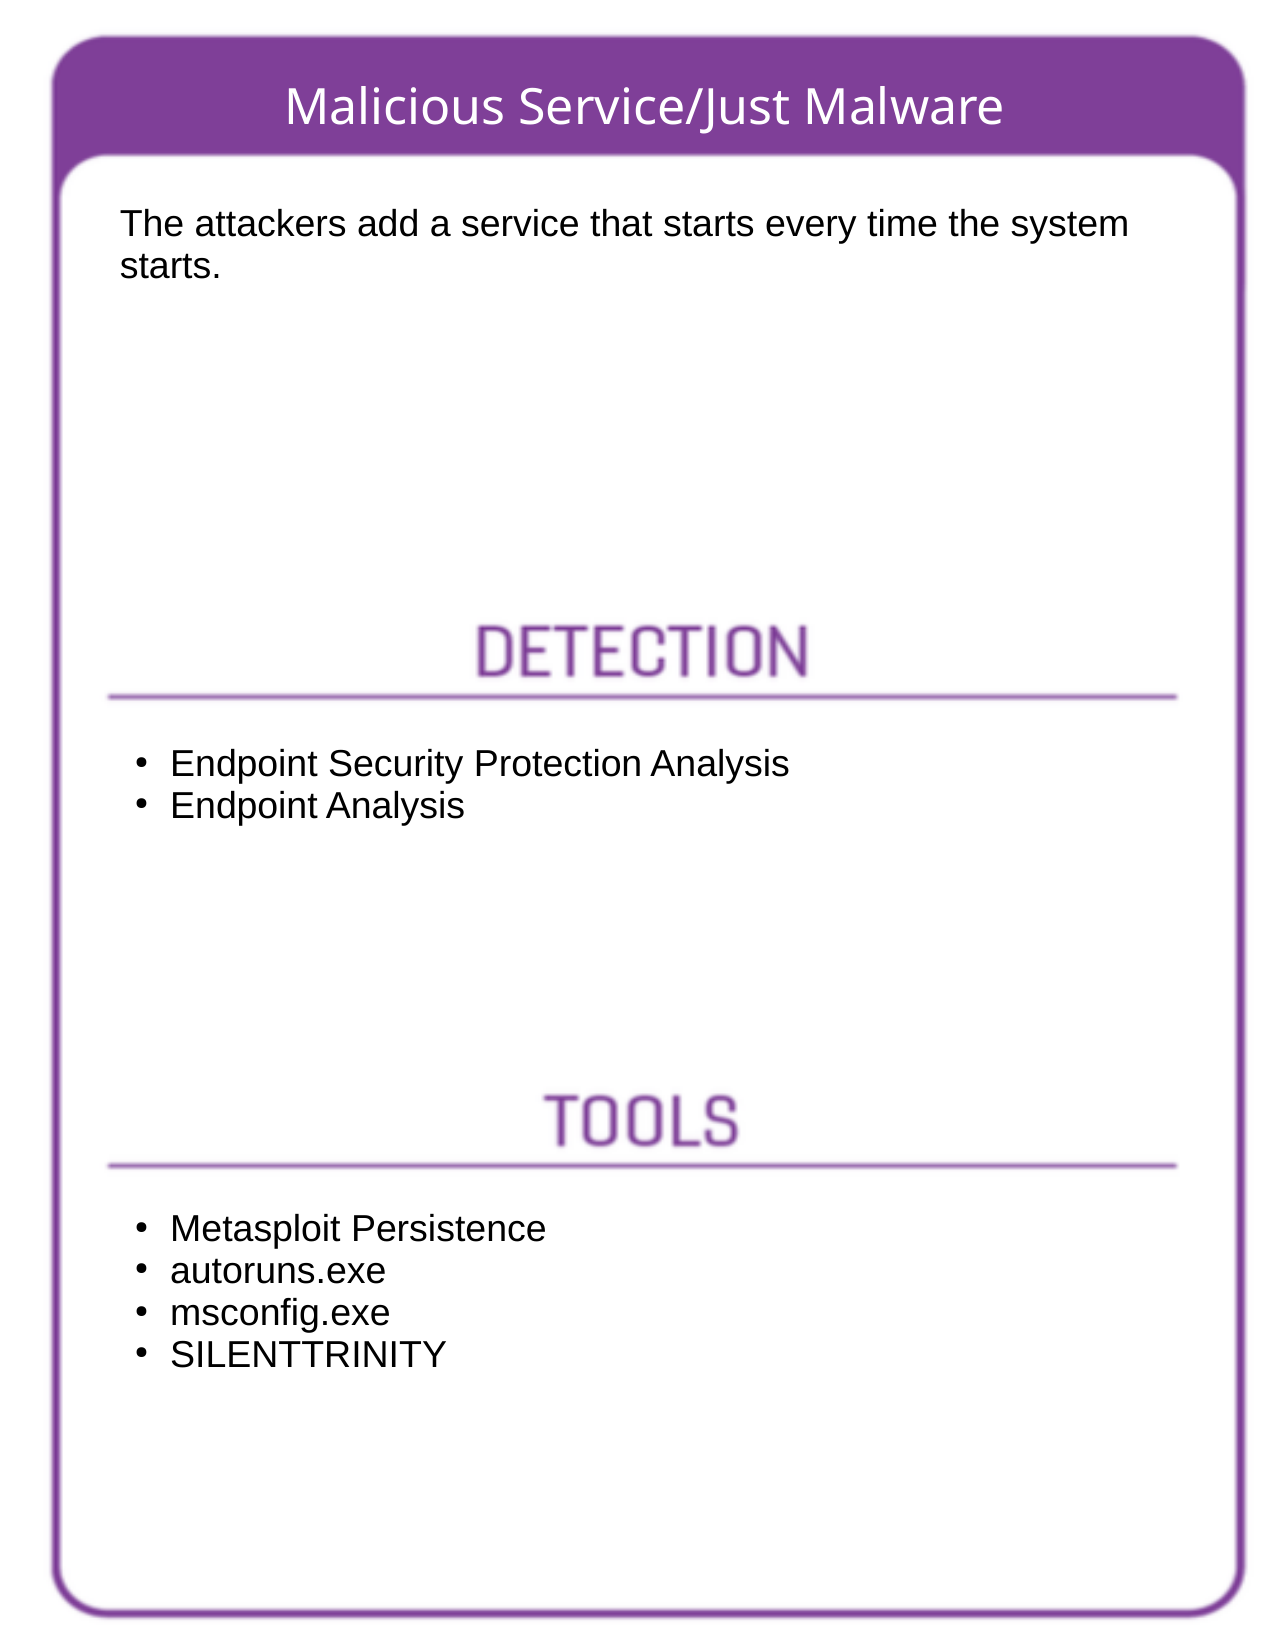

Malicious Service/Just Malware
The attackers add a service that starts every time the system starts.
Endpoint Security Protection Analysis
Endpoint Analysis
Metasploit Persistence
autoruns.exe
msconfig.exe
SILENTTRINITY